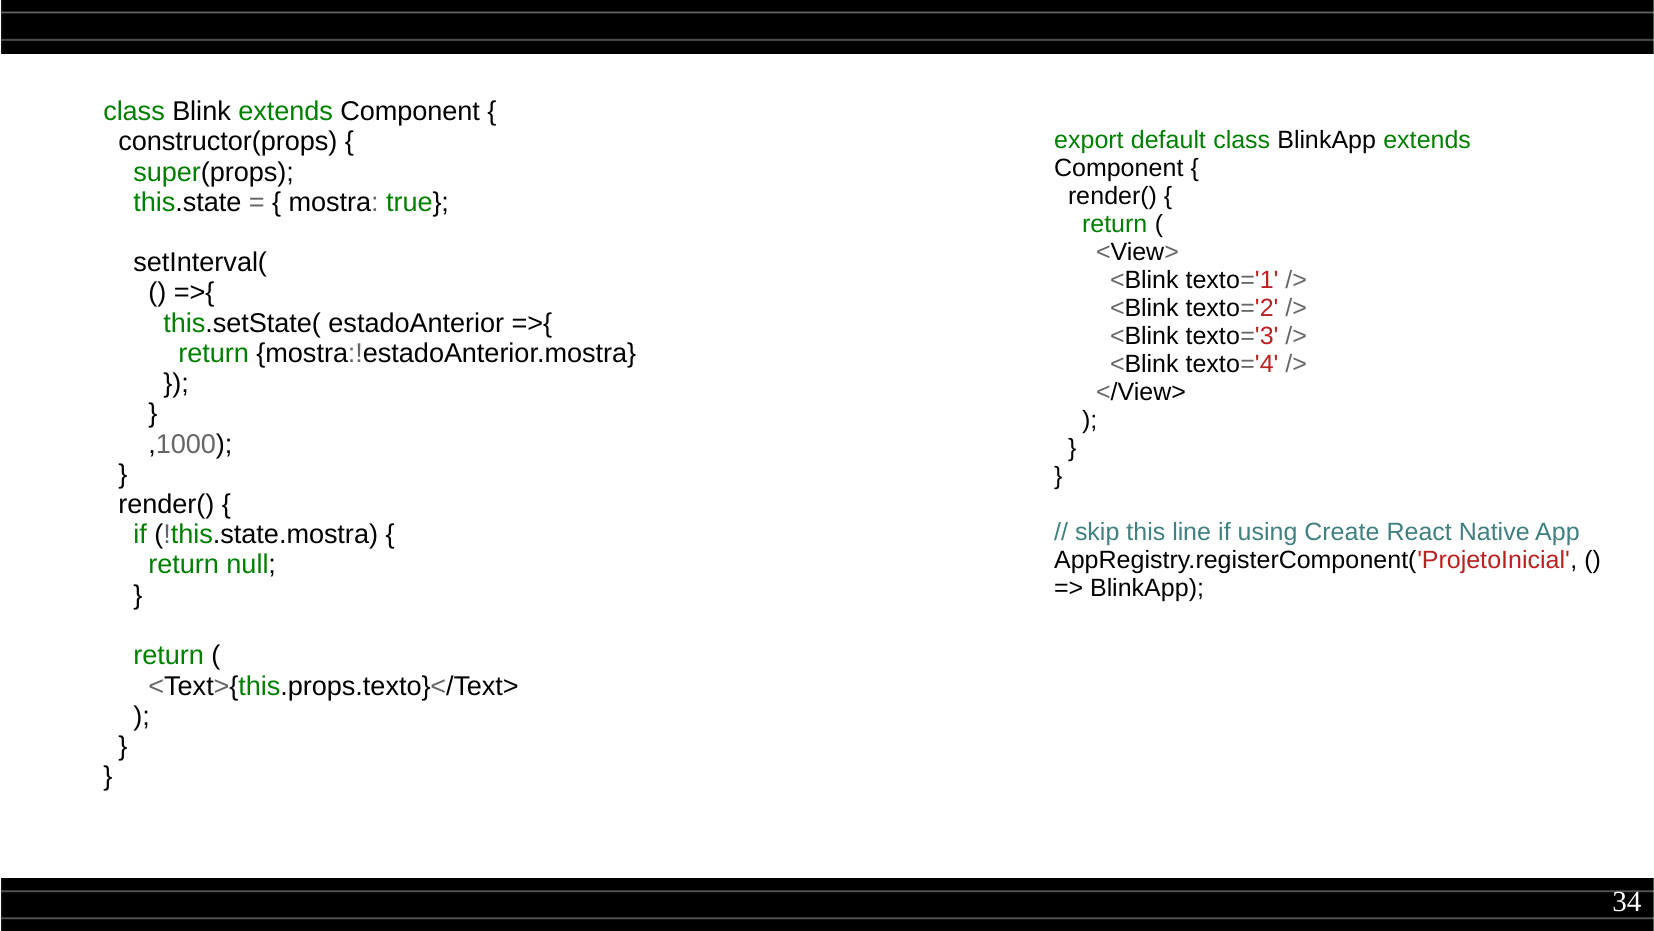

class Blink extends Component {
 constructor(props) {
 super(props);
 this.state = { mostra: true};
 setInterval(
 () =>{
 this.setState( estadoAnterior =>{
 return {mostra:!estadoAnterior.mostra}
 });
 }
 ,1000);
 }
 render() {
 if (!this.state.mostra) {
 return null;
 }
 return (
 <Text>{this.props.texto}</Text>
 );
 }
}
export default class BlinkApp extends Component {
 render() {
 return (
 <View>
 <Blink texto='1' />
 <Blink texto='2' />
 <Blink texto='3' />
 <Blink texto='4' />
 </View>
 );
 }
}
// skip this line if using Create React Native App
AppRegistry.registerComponent('ProjetoInicial', () => BlinkApp);